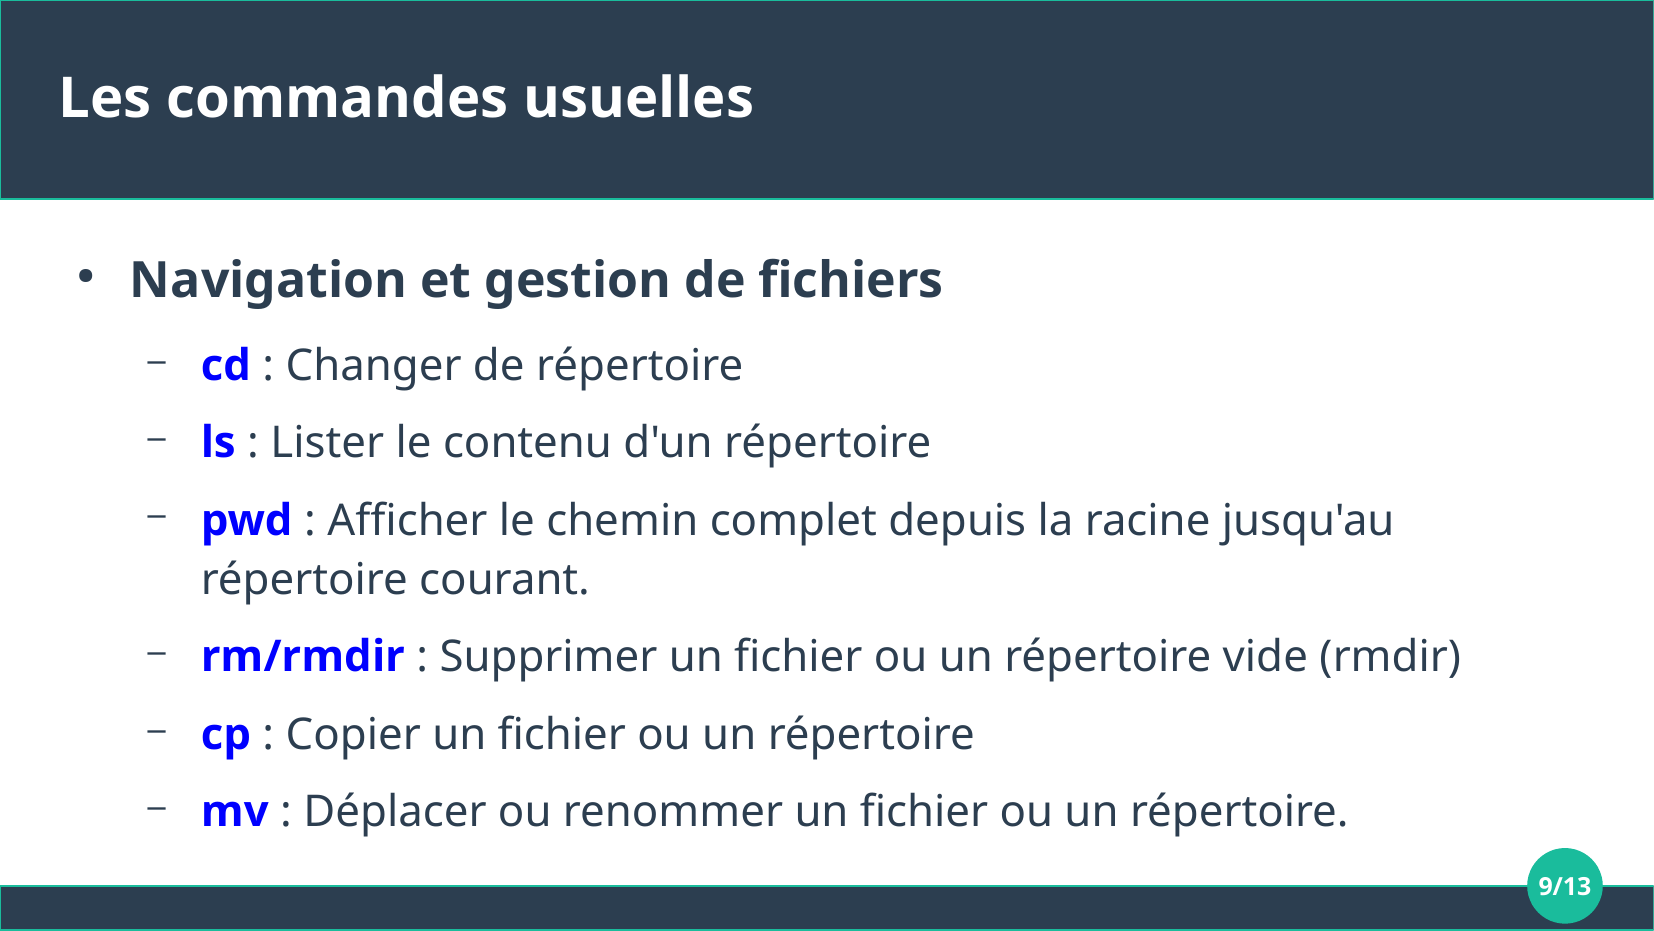

# Les commandes usuelles
Navigation et gestion de fichiers
cd : Changer de répertoire
ls : Lister le contenu d'un répertoire
pwd : Afficher le chemin complet depuis la racine jusqu'au répertoire courant.
rm/rmdir : Supprimer un fichier ou un répertoire vide (rmdir)
cp : Copier un fichier ou un répertoire
mv : Déplacer ou renommer un fichier ou un répertoire.
9